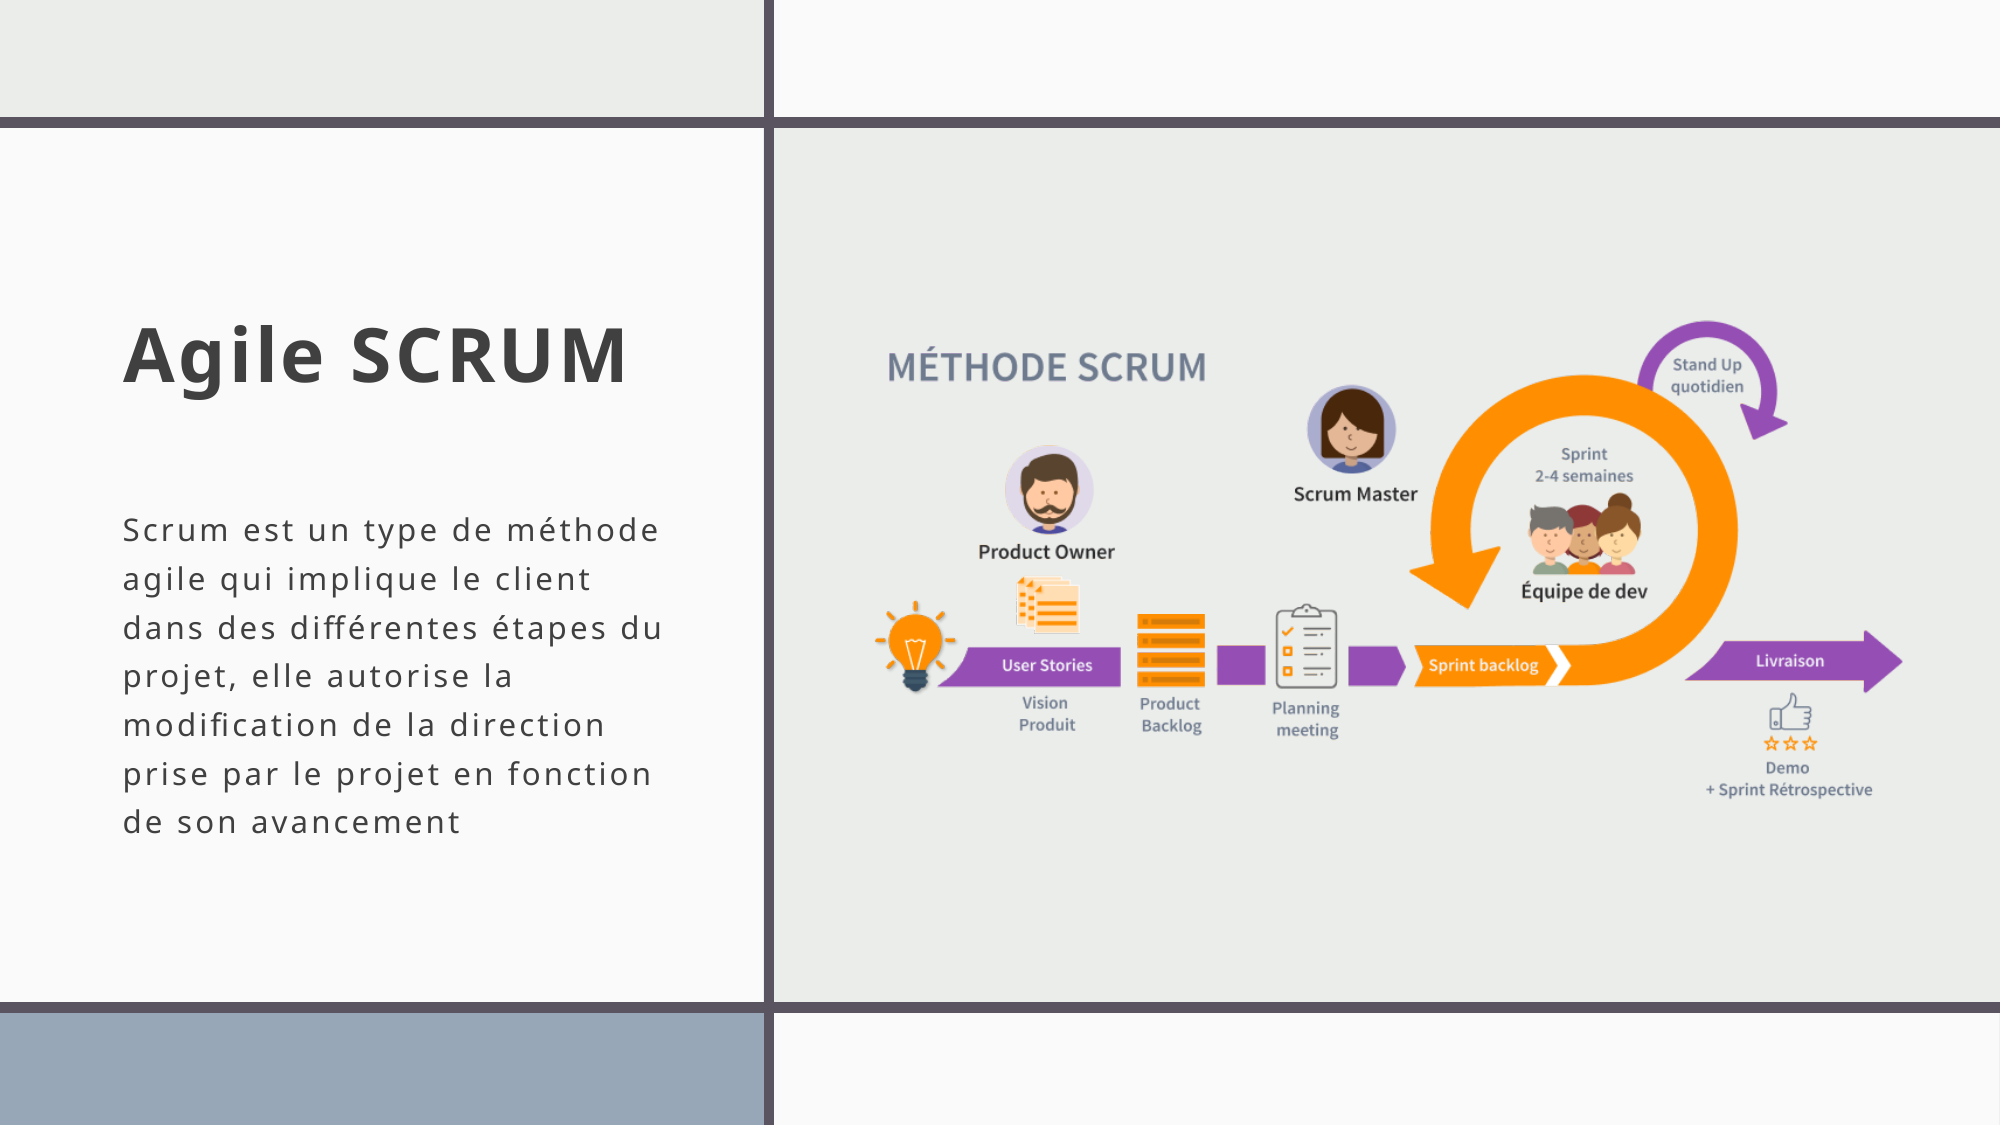

# Agile SCRUM
Scrum est un type de méthode agile qui implique le client dans des différentes étapes du projet, elle autorise la modification de la direction prise par le projet en fonction de son avancement